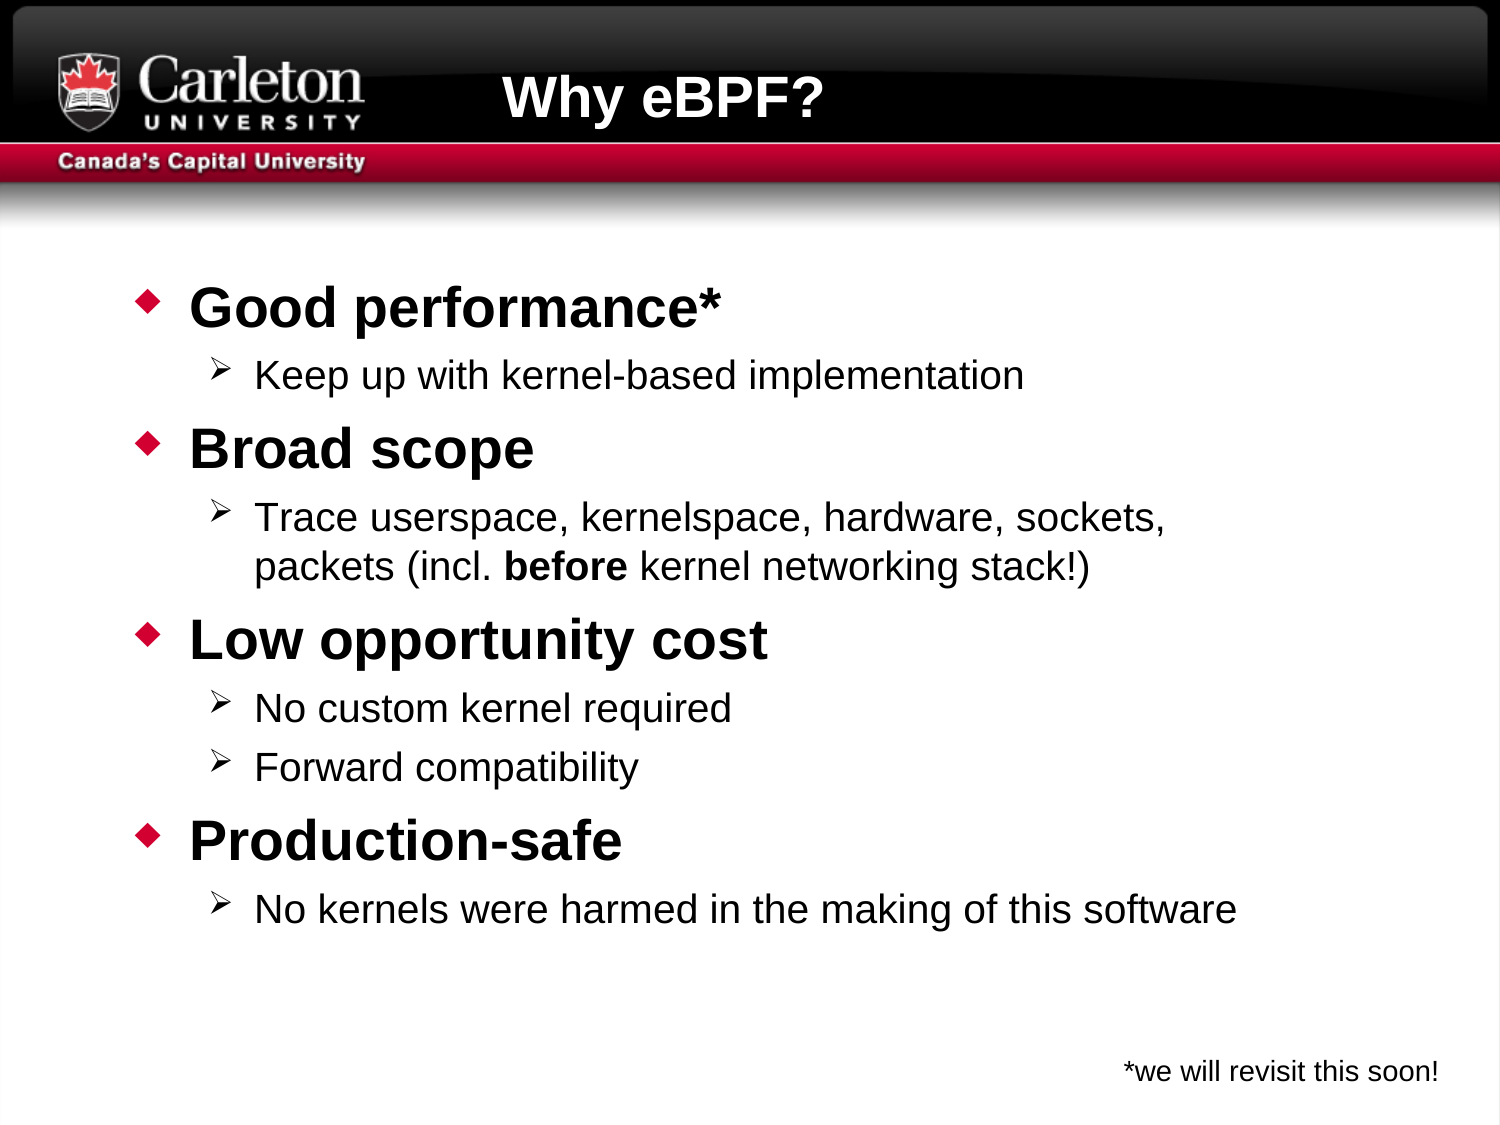

# Why eBPF?
Good performance*
Keep up with kernel-based implementation
Broad scope
Trace userspace, kernelspace, hardware, sockets,
packets (incl. before kernel networking stack!)
Low opportunity cost
No custom kernel required
Forward compatibility
Production-safe
No kernels were harmed in the making of this software
*we will revisit this soon!